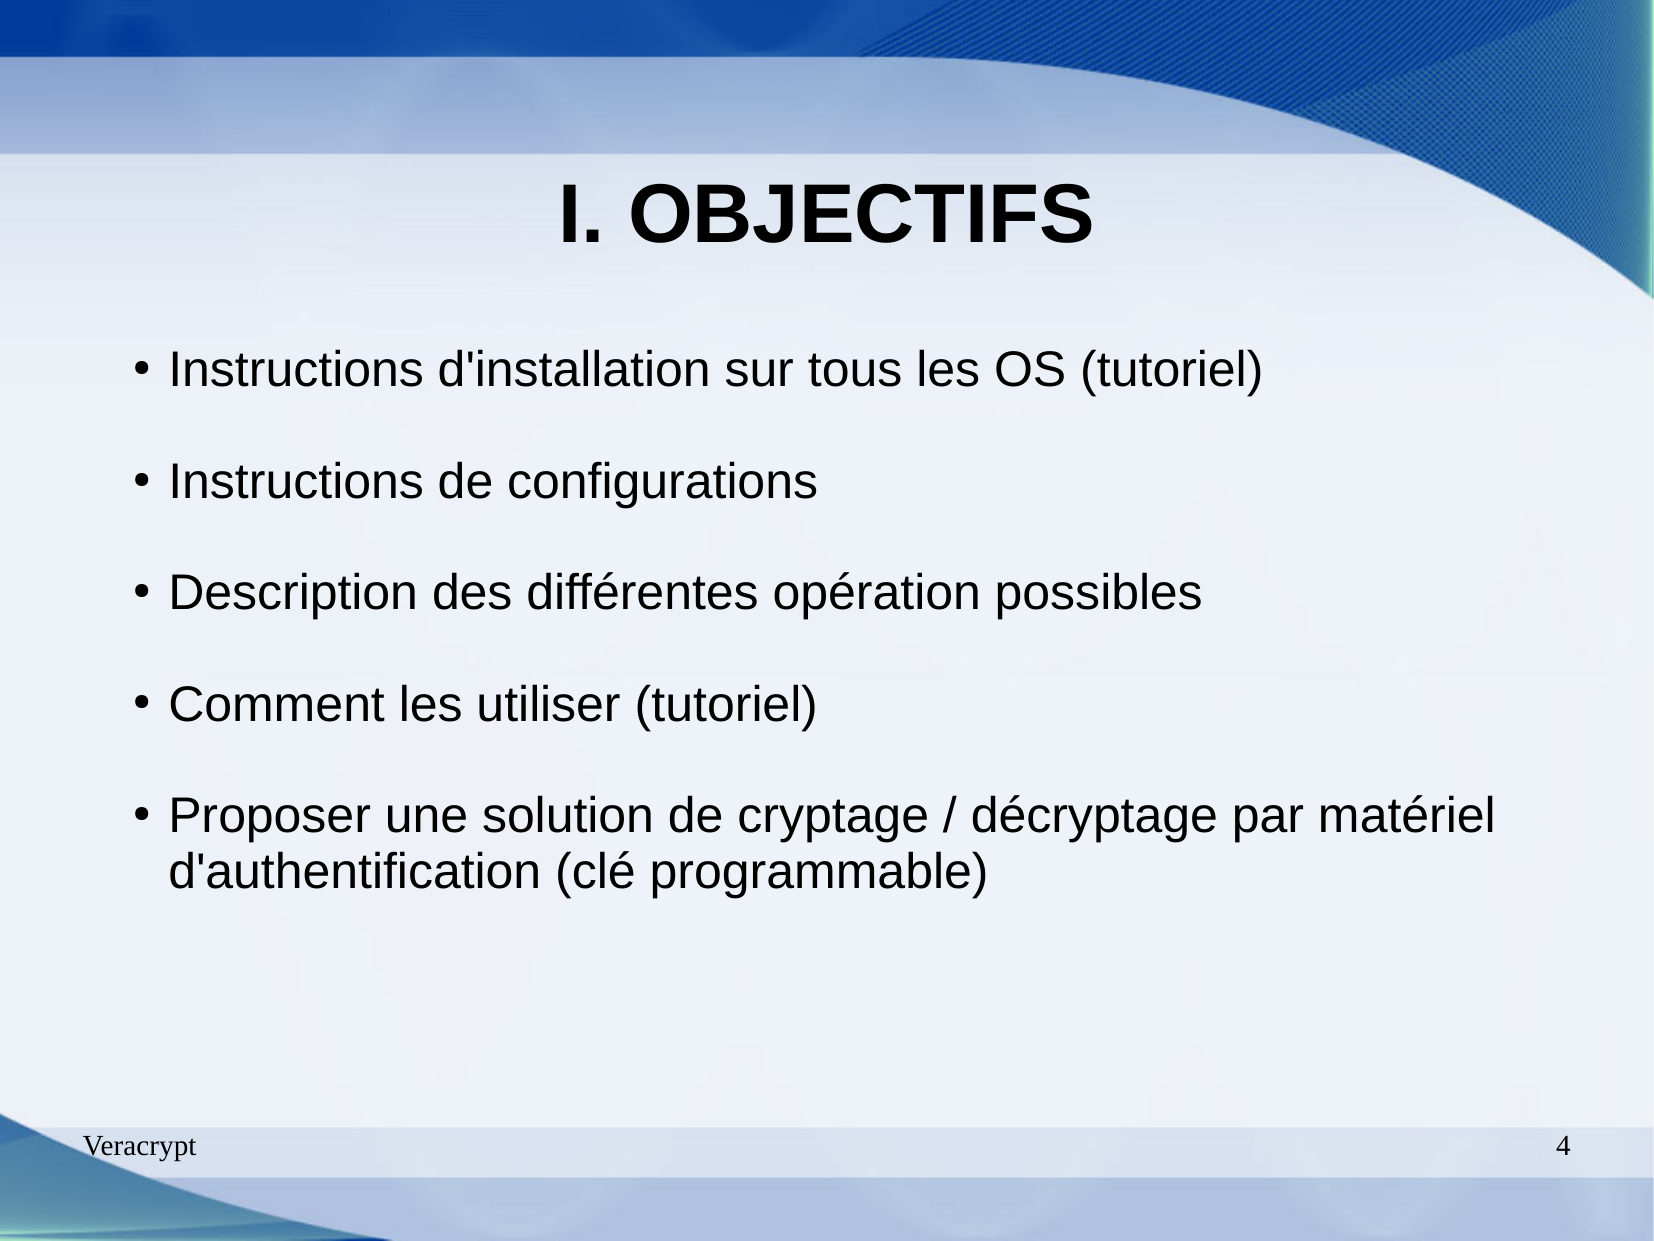

OBJECTIFS
Instructions d'installation sur tous les OS (tutoriel)
Instructions de configurations
Description des différentes opération possibles
Comment les utiliser (tutoriel)
Proposer une solution de cryptage / décryptage par matériel d'authentification (clé programmable)
Veracrypt
4